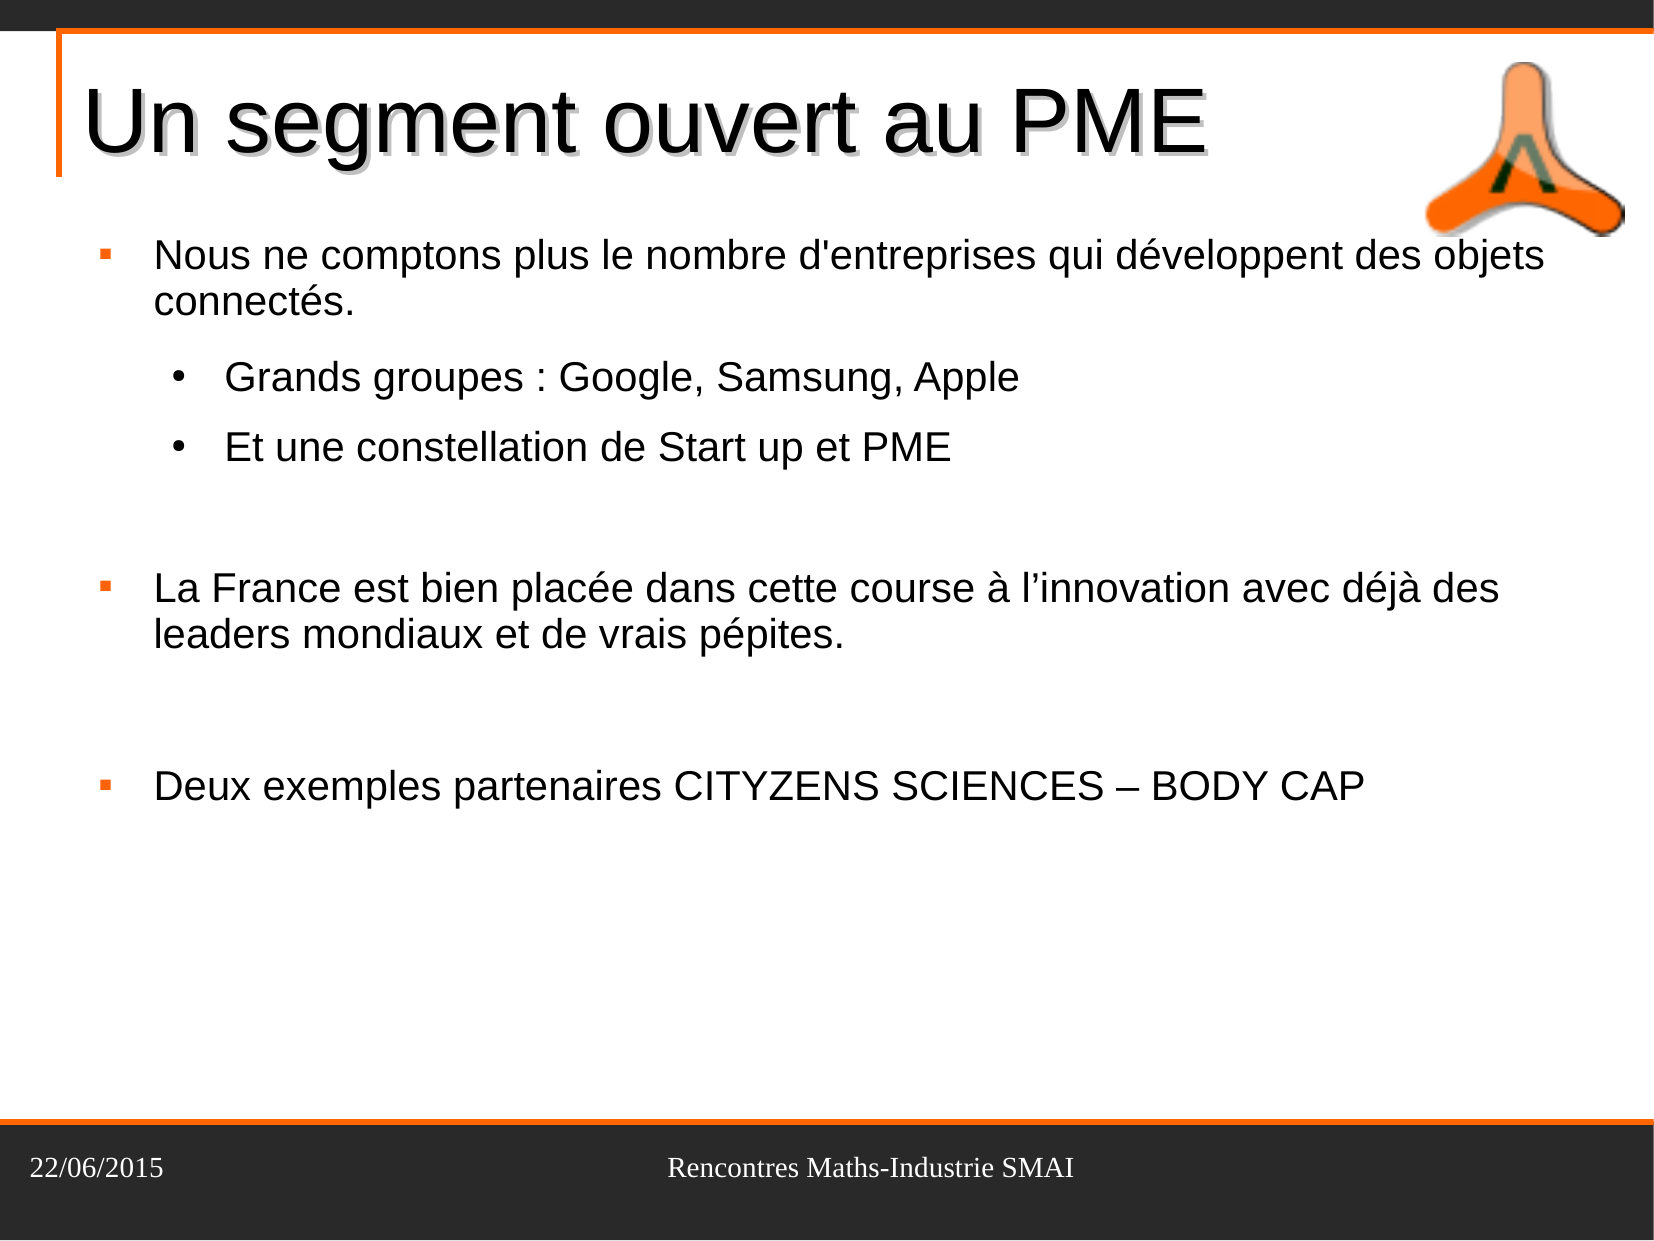

# Un segment ouvert au PME
Nous ne comptons plus le nombre d'entreprises qui développent des objets connectés.
Grands groupes : Google, Samsung, Apple
Et une constellation de Start up et PME
La France est bien placée dans cette course à l’innovation avec déjà des leaders mondiaux et de vrais pépites.
Deux exemples partenaires CITYZENS SCIENCES – BODY CAP
22/06/2015
Rencontres Maths-Industrie SMAI